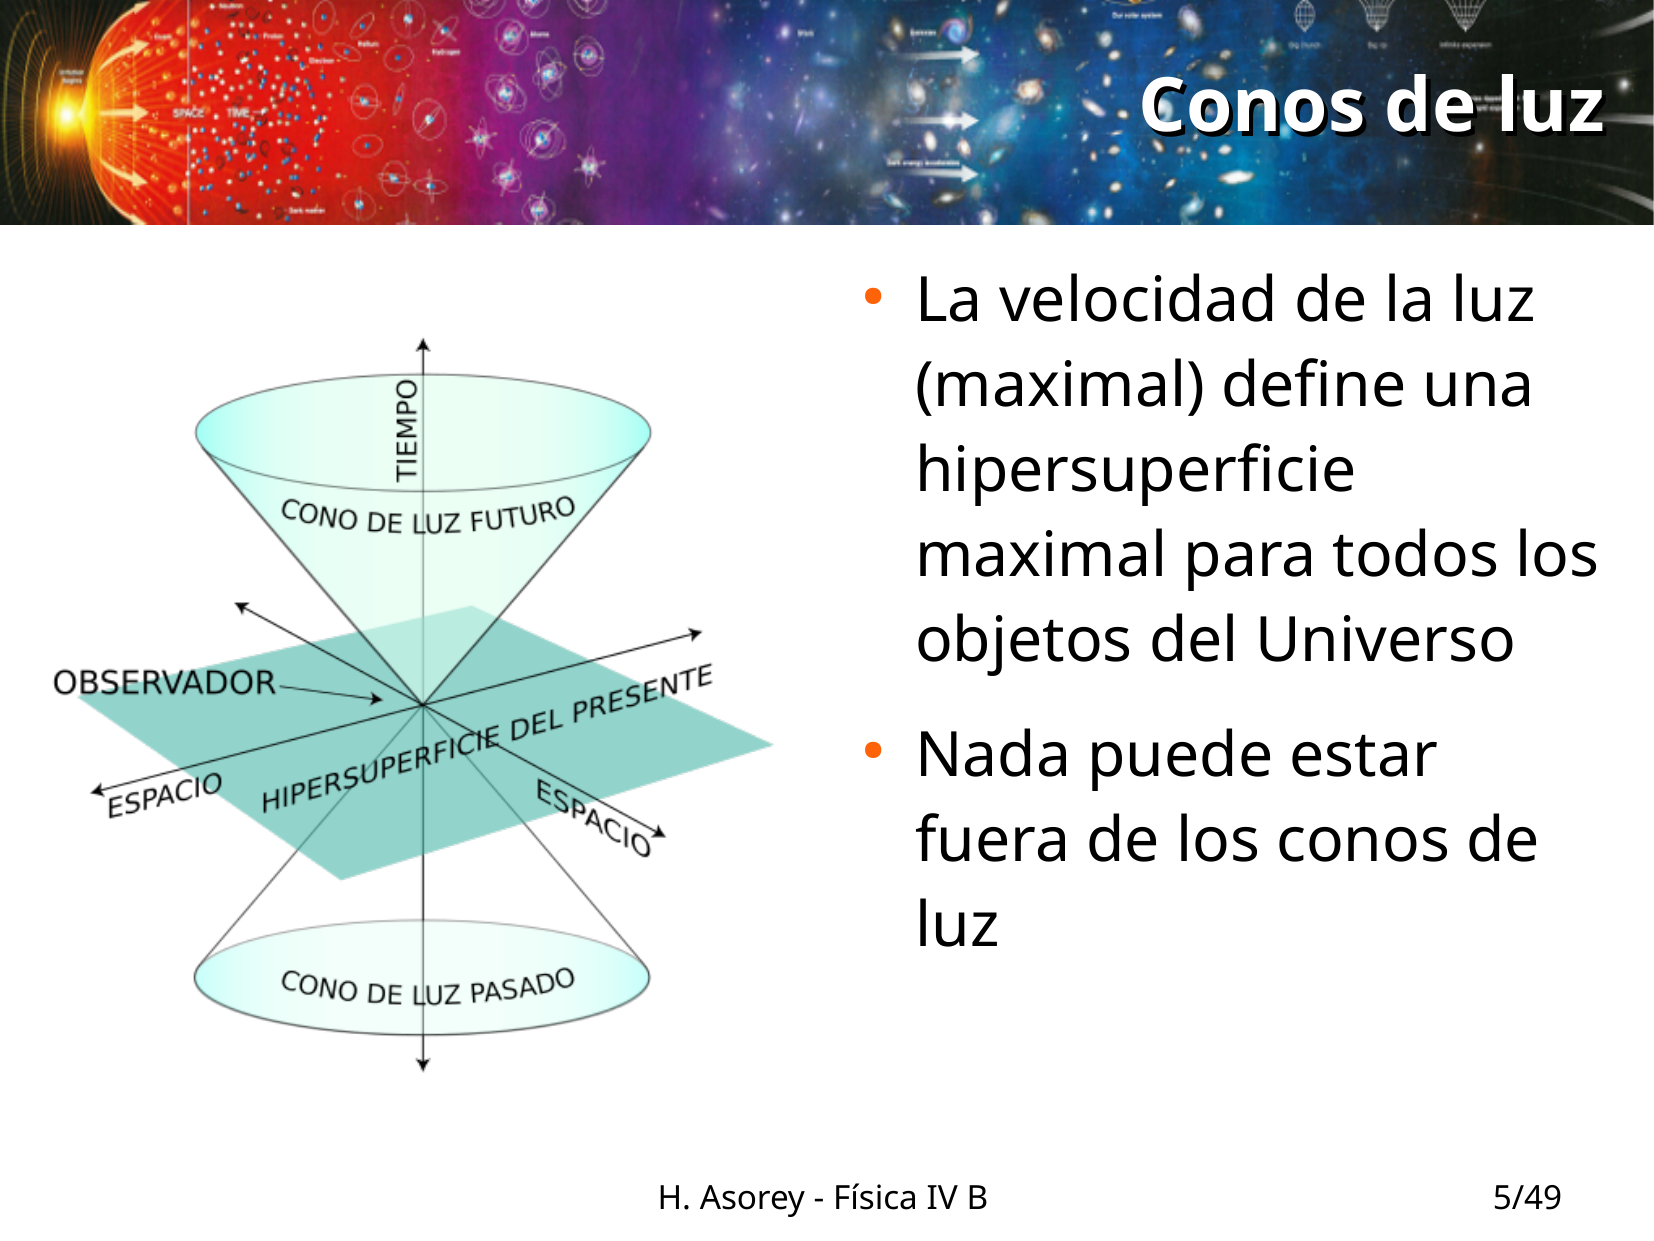

# Conos de luz
La velocidad de la luz (maximal) define una hipersuperficie maximal para todos los objetos del Universo
Nada puede estar fuera de los conos de luz
H. Asorey - Física IV B
5